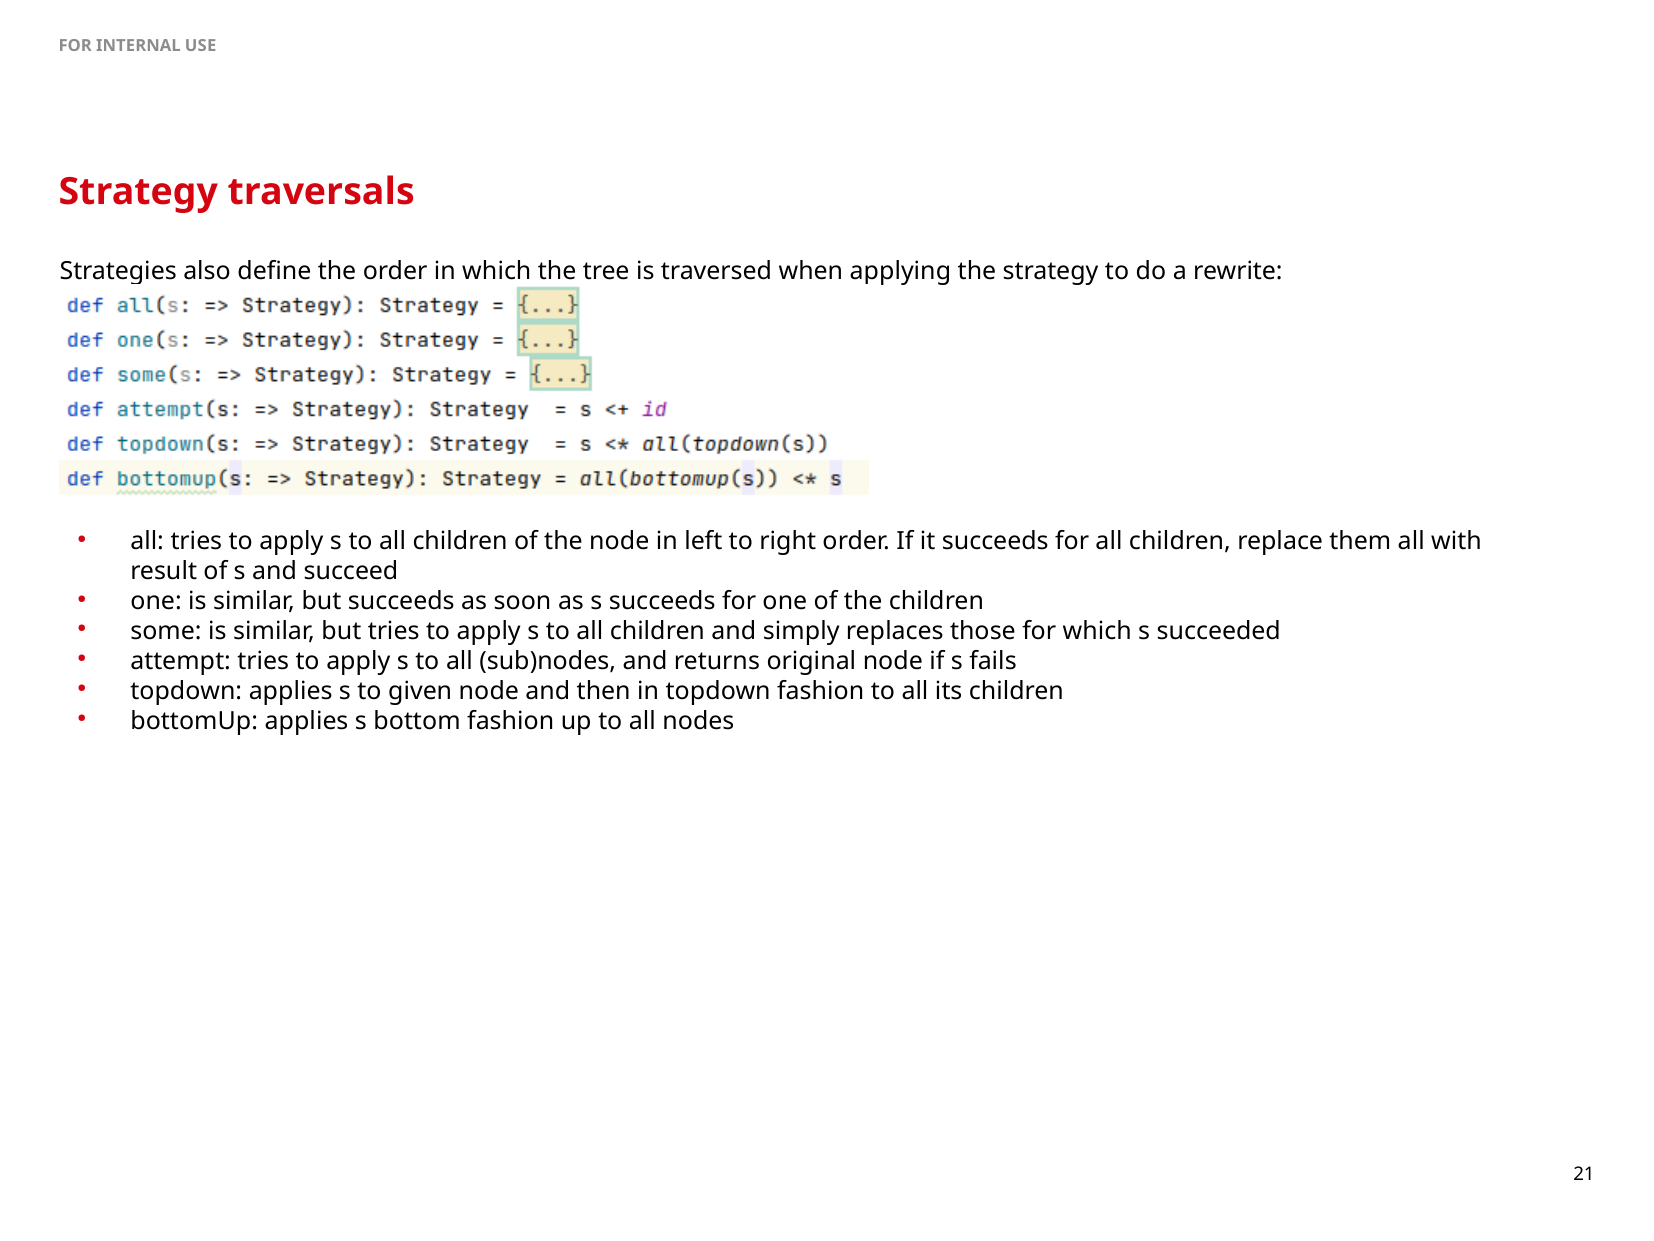

# Strategy traversals
Strategies also define the order in which the tree is traversed when applying the strategy to do a rewrite:
all: tries to apply s to all children of the node in left to right order. If it succeeds for all children, replace them all with result of s and succeed
one: is similar, but succeeds as soon as s succeeds for one of the children
some: is similar, but tries to apply s to all children and simply replaces those for which s succeeded
attempt: tries to apply s to all (sub)nodes, and returns original node if s fails
topdown: applies s to given node and then in topdown fashion to all its children
bottomUp: applies s bottom fashion up to all nodes